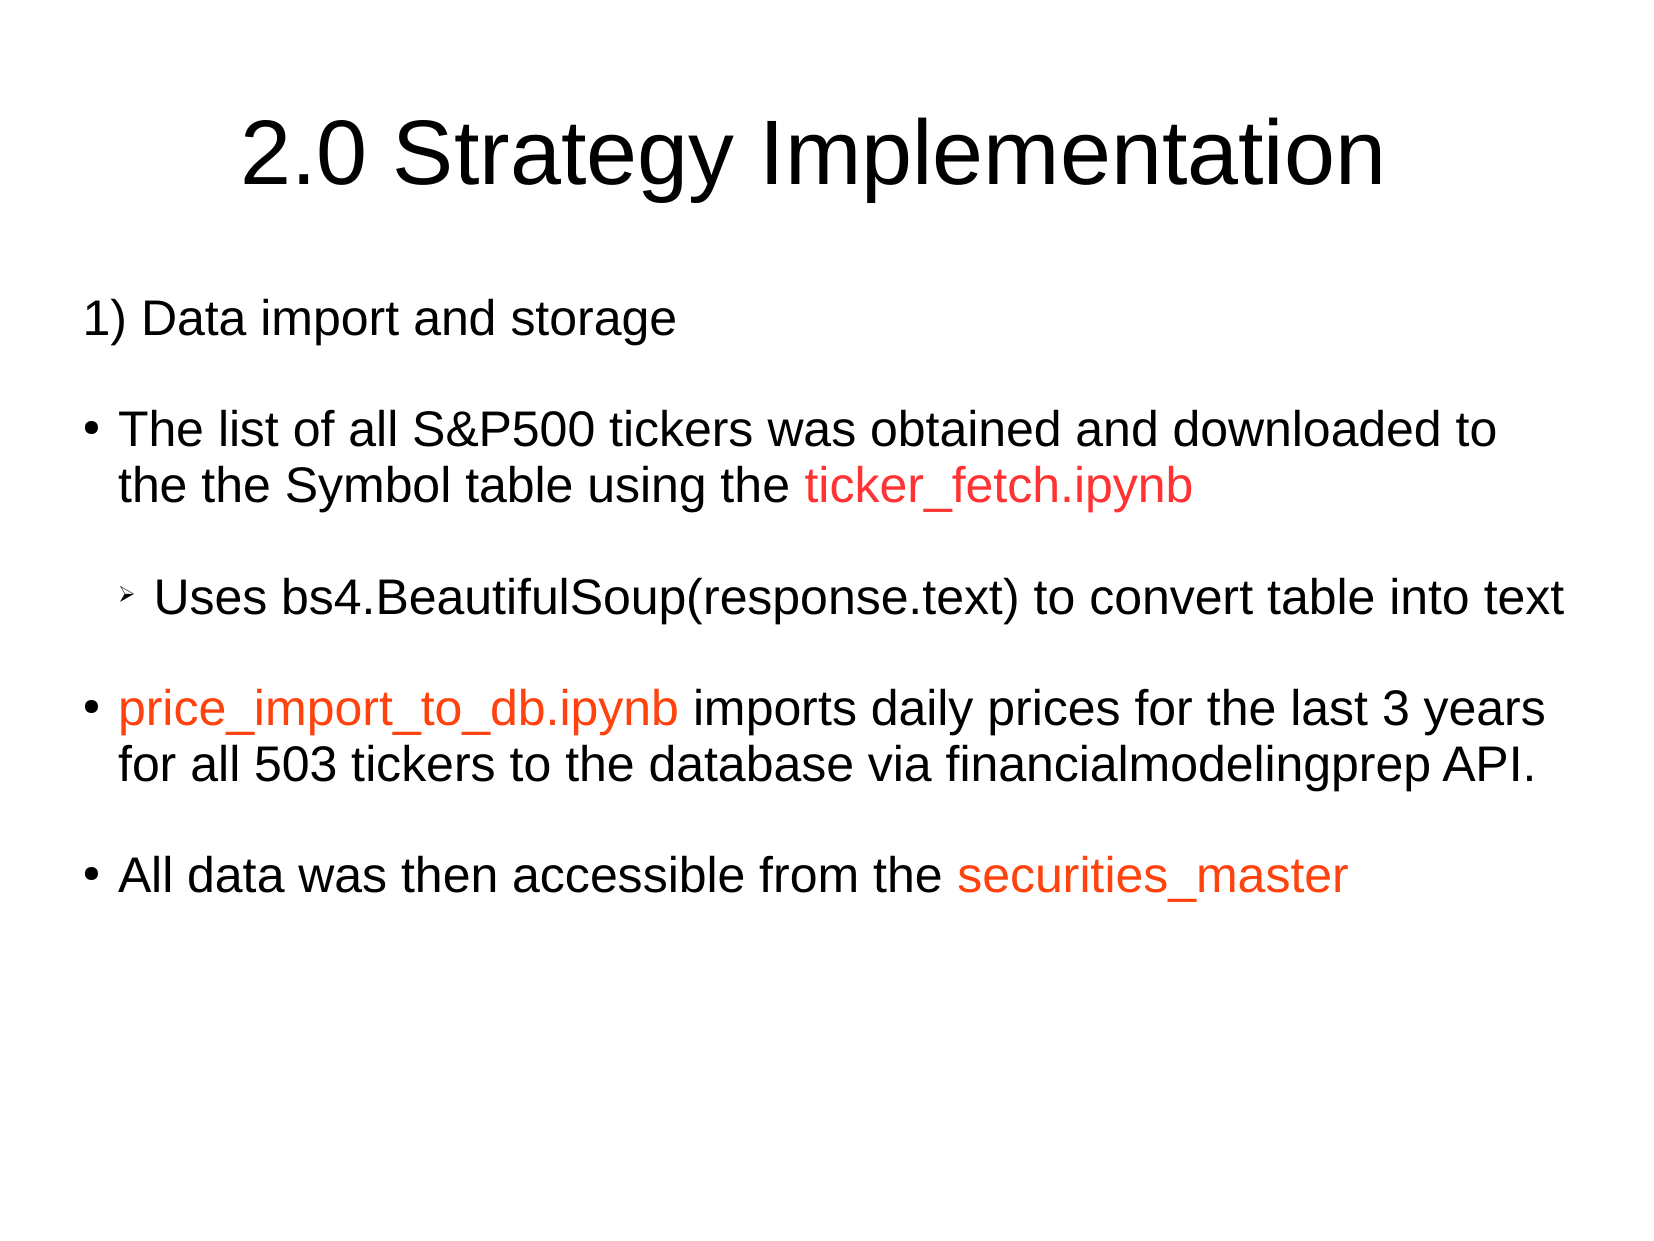

# 2.0 Strategy Implementation
 Data import and storage
The list of all S&P500 tickers was obtained and downloaded to the the Symbol table using the ticker_fetch.ipynb
Uses bs4.BeautifulSoup(response.text) to convert table into text
price_import_to_db.ipynb imports daily prices for the last 3 years for all 503 tickers to the database via financialmodelingprep API.
All data was then accessible from the securities_master